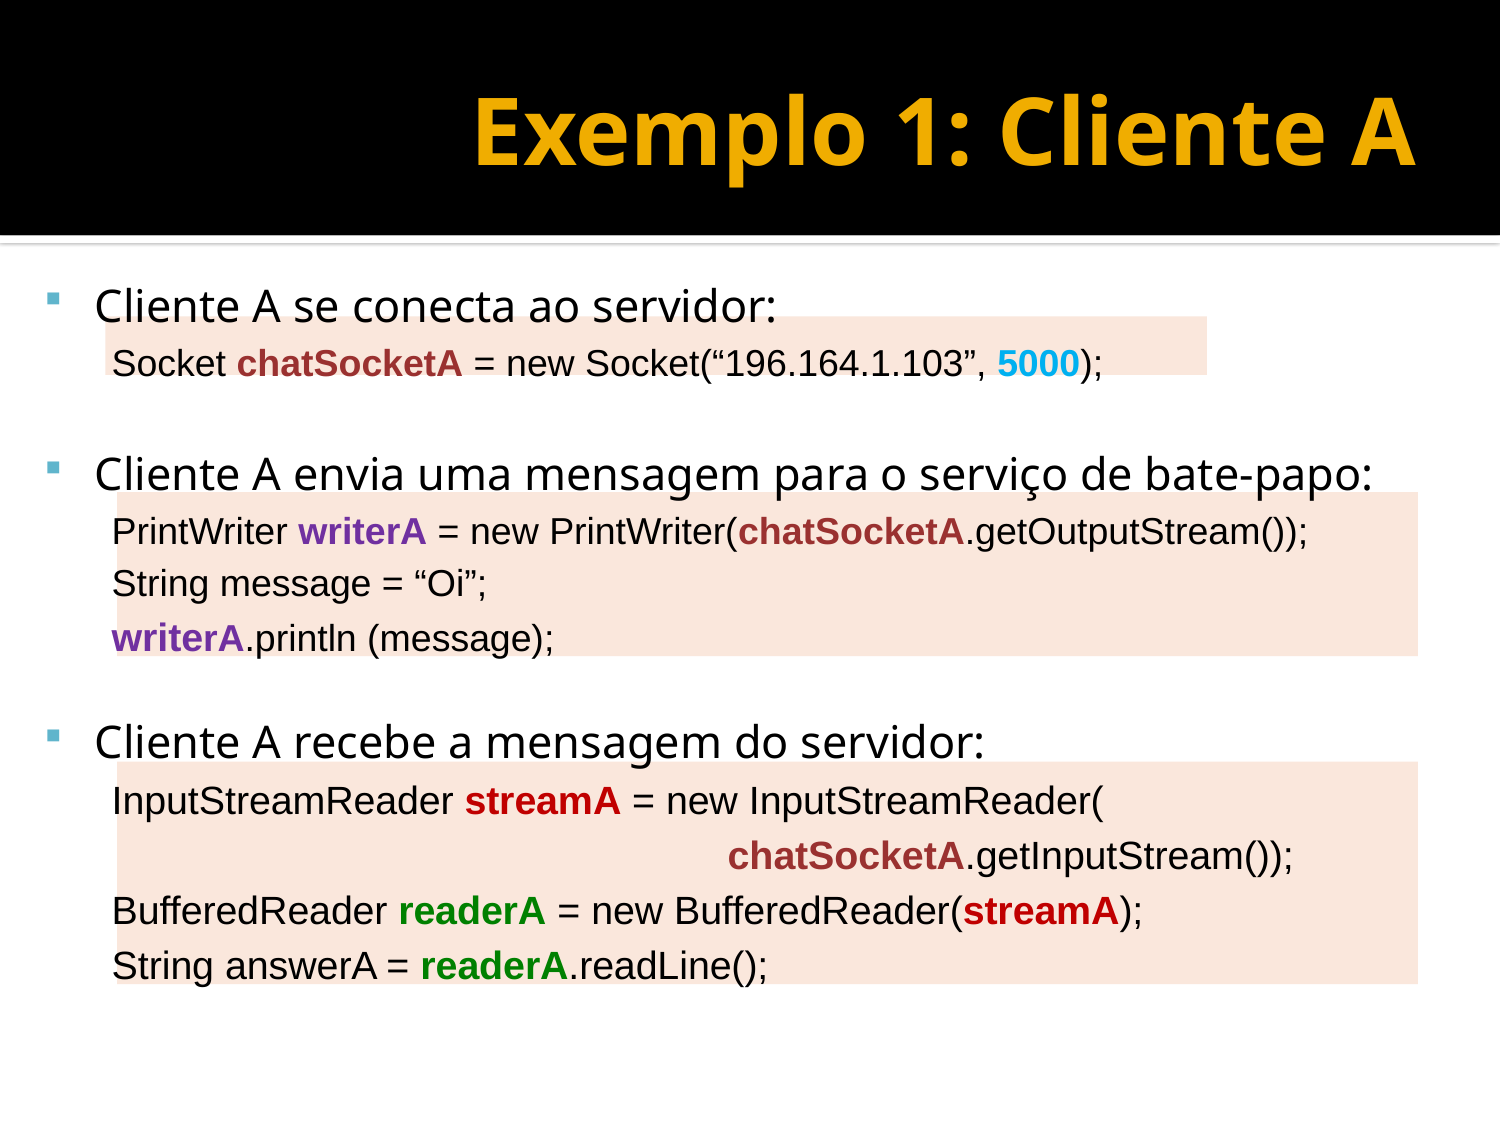

Exemplo 1: Cliente A
# Cliente A se conecta ao servidor:
Socket chatSocketA = new Socket(“196.164.1.103”, 5000);
Cliente A envia uma mensagem para o serviço de bate-papo:
PrintWriter writerA = new PrintWriter(chatSocketA.getOutputStream());
String message = “Oi”;
writerA.println (message);
Cliente A recebe a mensagem do servidor:
InputStreamReader streamA = new InputStreamReader(
 chatSocketA.getInputStream());
BufferedReader readerA = new BufferedReader(streamA);
String answerA = readerA.readLine();